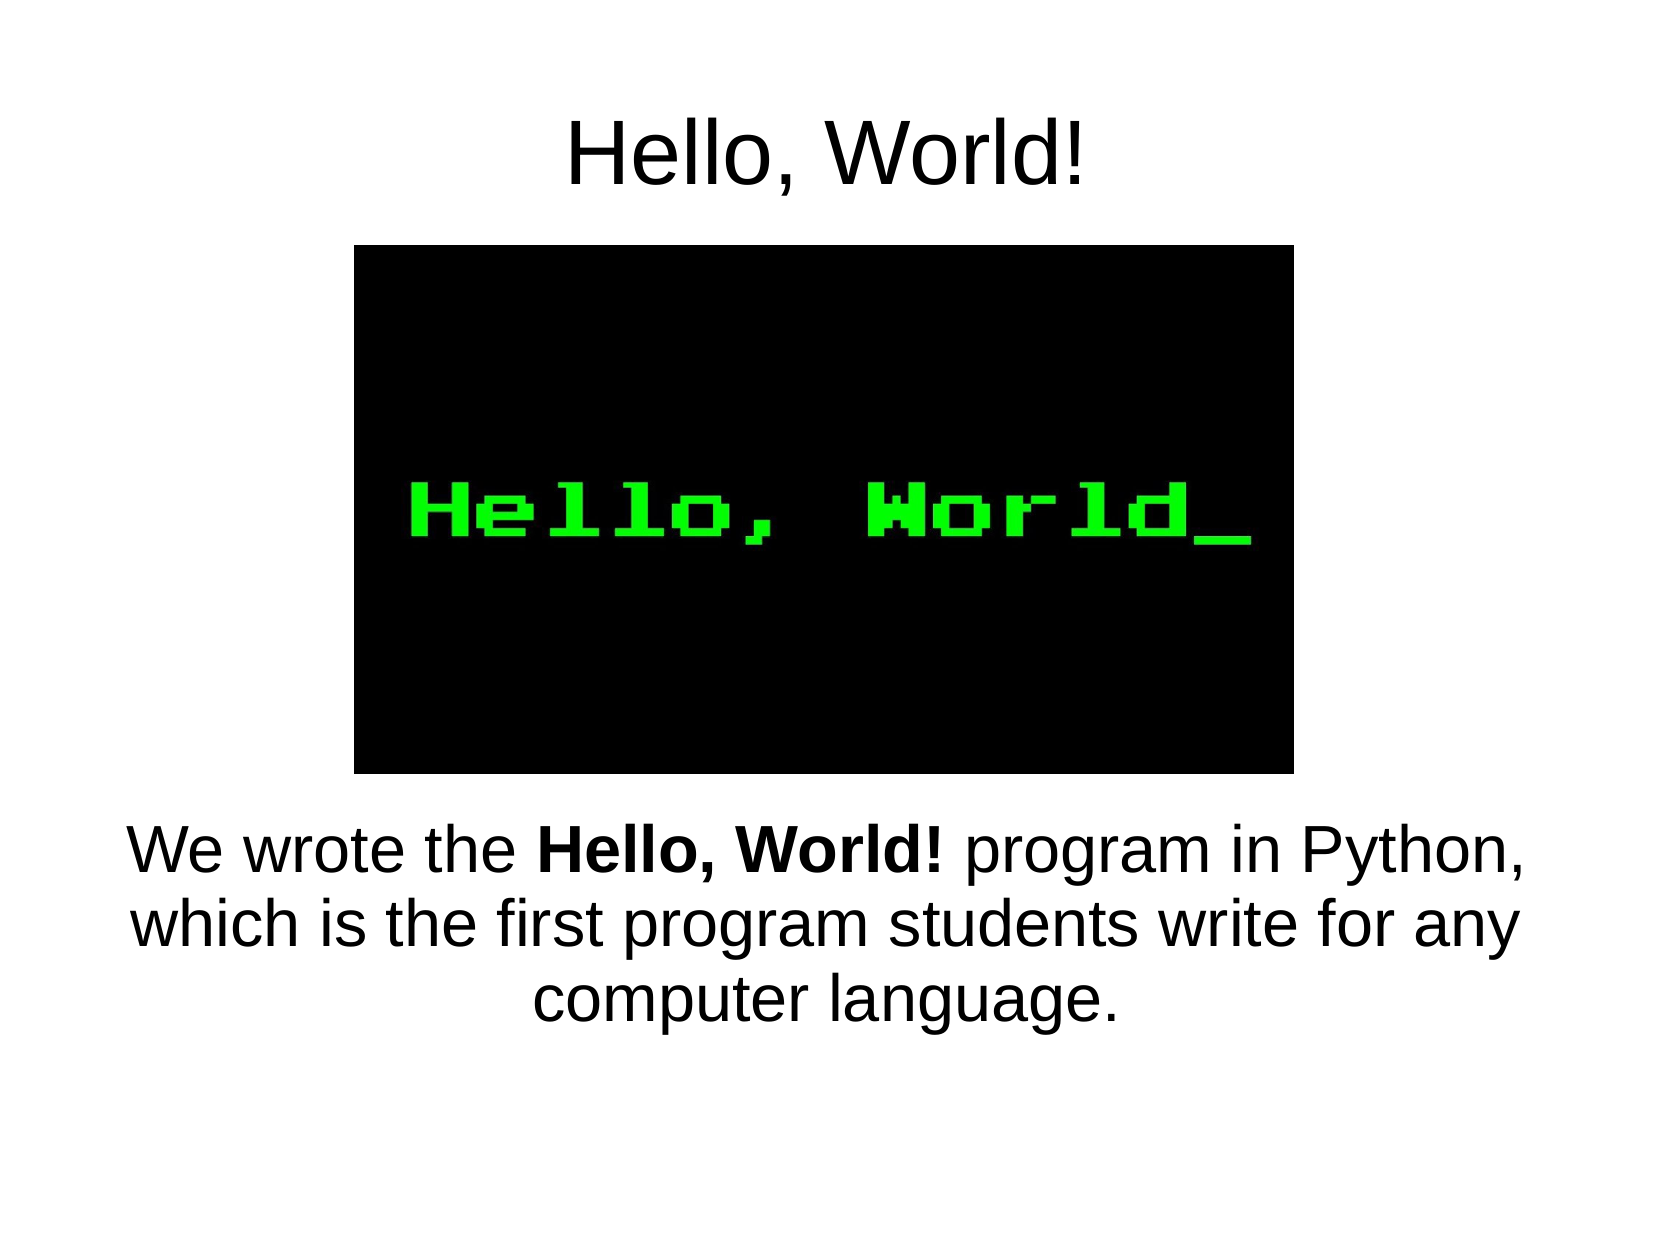

# Hello, World!
We wrote the Hello, World! program in Python, which is the first program students write for any computer language.